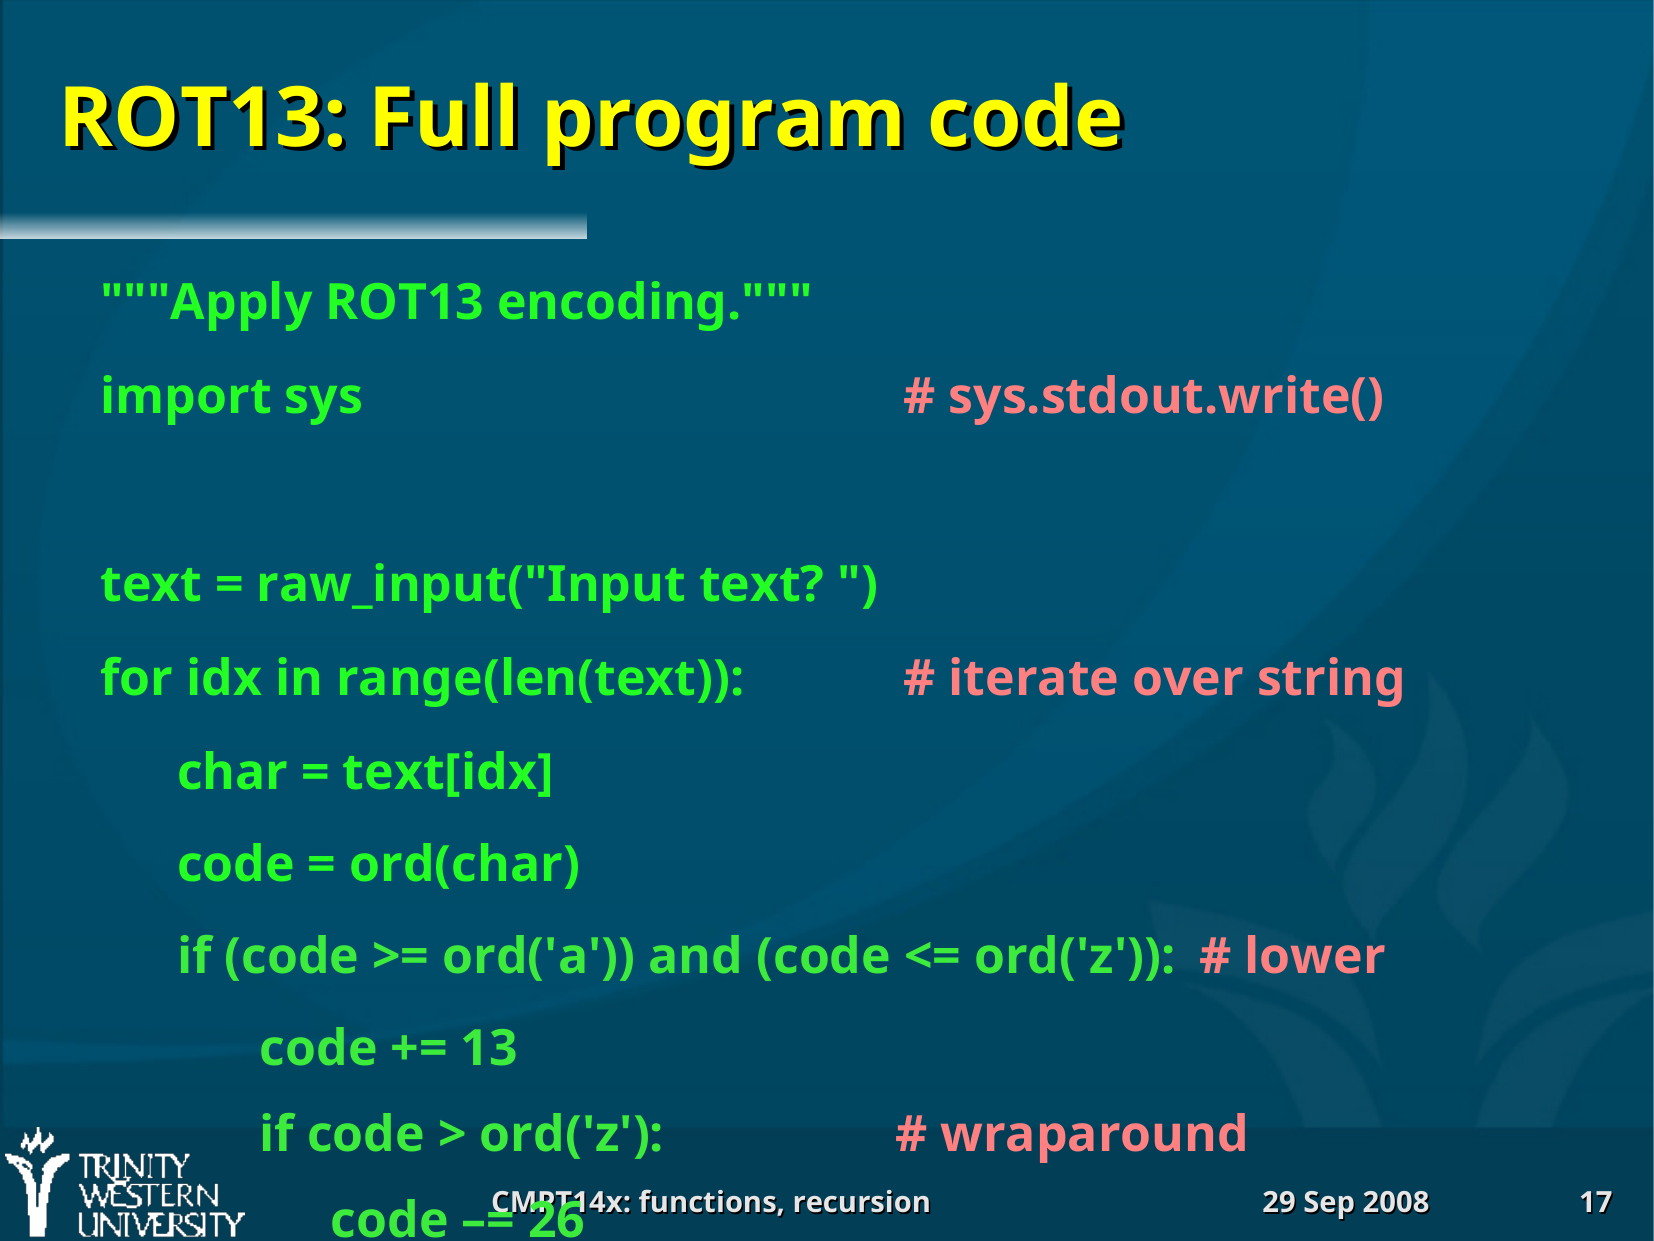

# ROT13: Full program code
"""Apply ROT13 encoding."""
import sys								# sys.stdout.write()
text = raw_input("Input text? ")
for idx in range(len(text)):			# iterate over string
char = text[idx]
code = ord(char)
if (code >= ord('a')) and (code <= ord('z')):	# lower
code += 13
if code > ord('z'):				# wraparound
code –= 26
CMPT14x: functions, recursion
29 Sep 2008
17